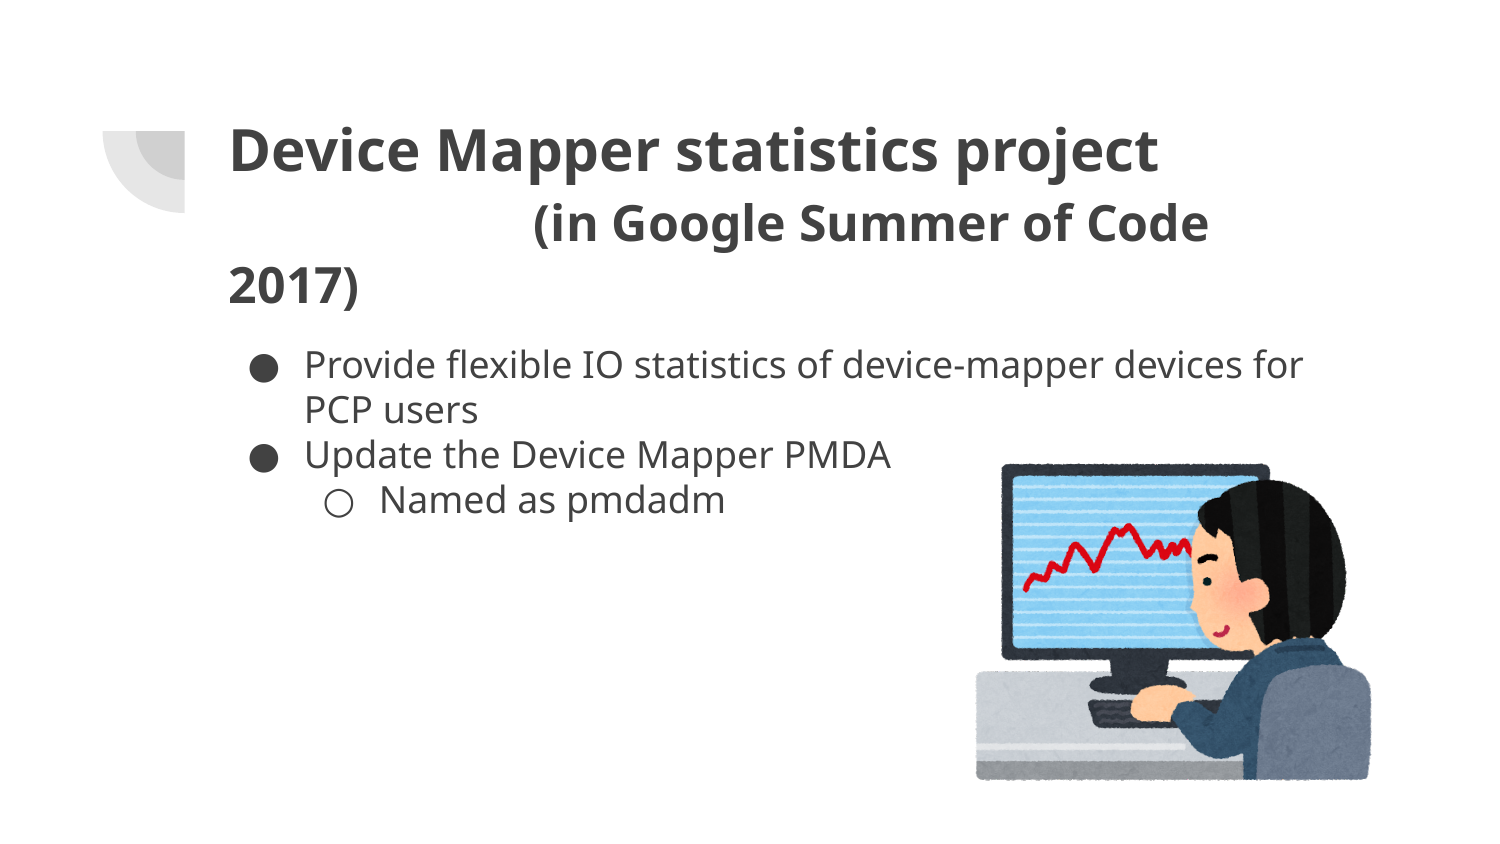

# Device Mapper statistics project (in Google Summer of Code 2017)
Provide flexible IO statistics of device-mapper devices for PCP users
Update the Device Mapper PMDA
Named as pmdadm